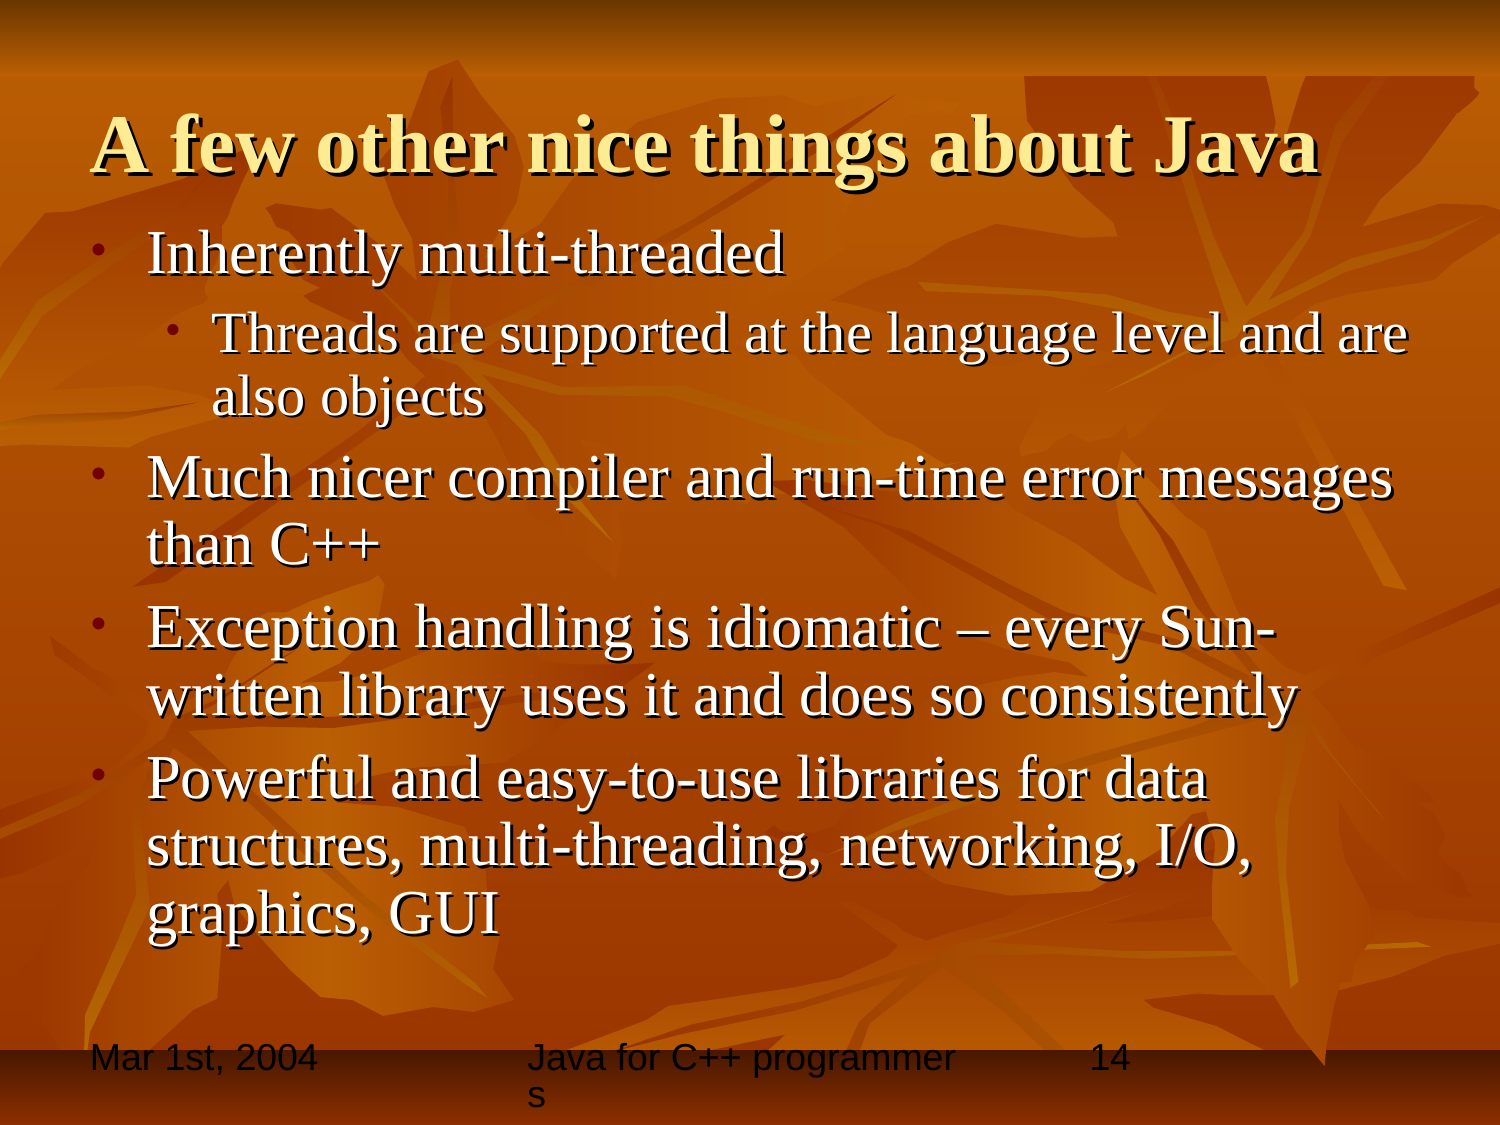

# A few other nice things about Java
Inherently multi-threaded
Threads are supported at the language level and are also objects
Much nicer compiler and run-time error messages than C++
Exception handling is idiomatic – every Sun-written library uses it and does so consistently
Powerful and easy-to-use libraries for data structures, multi-threading, networking, I/O, graphics, GUI
Mar 1st, 2004
Java for C++ programmers
14